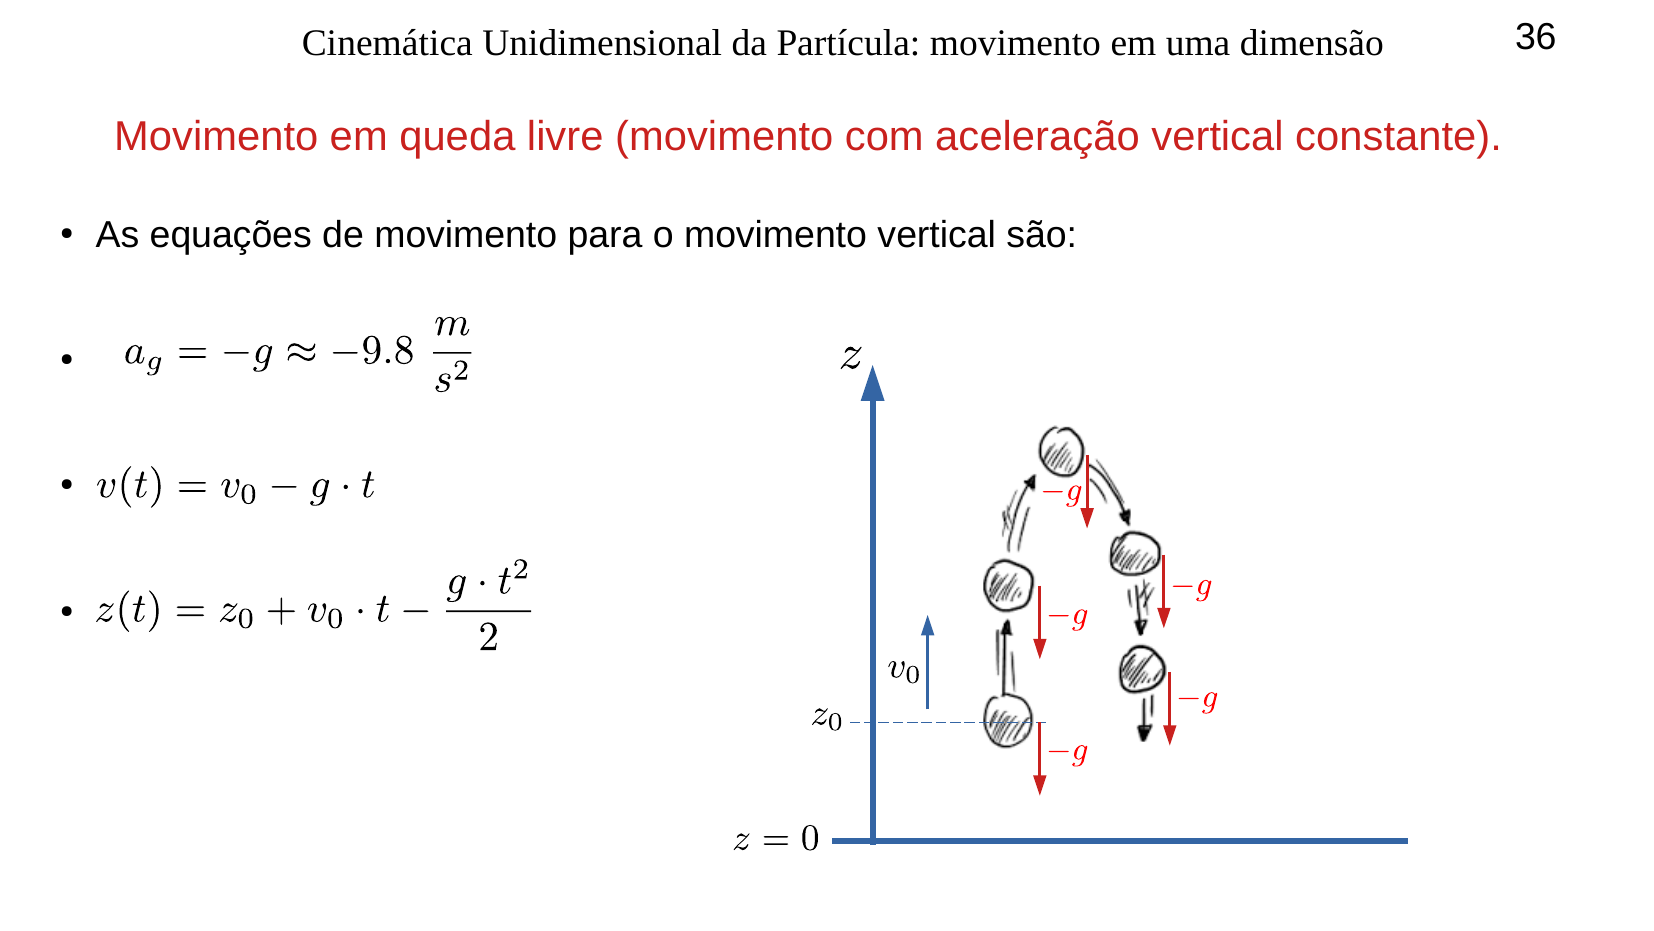

Cinemática Unidimensional da Partícula: movimento em uma dimensão
Movimento em queda livre (movimento com aceleração vertical constante).
As equações de movimento para o movimento vertical são: